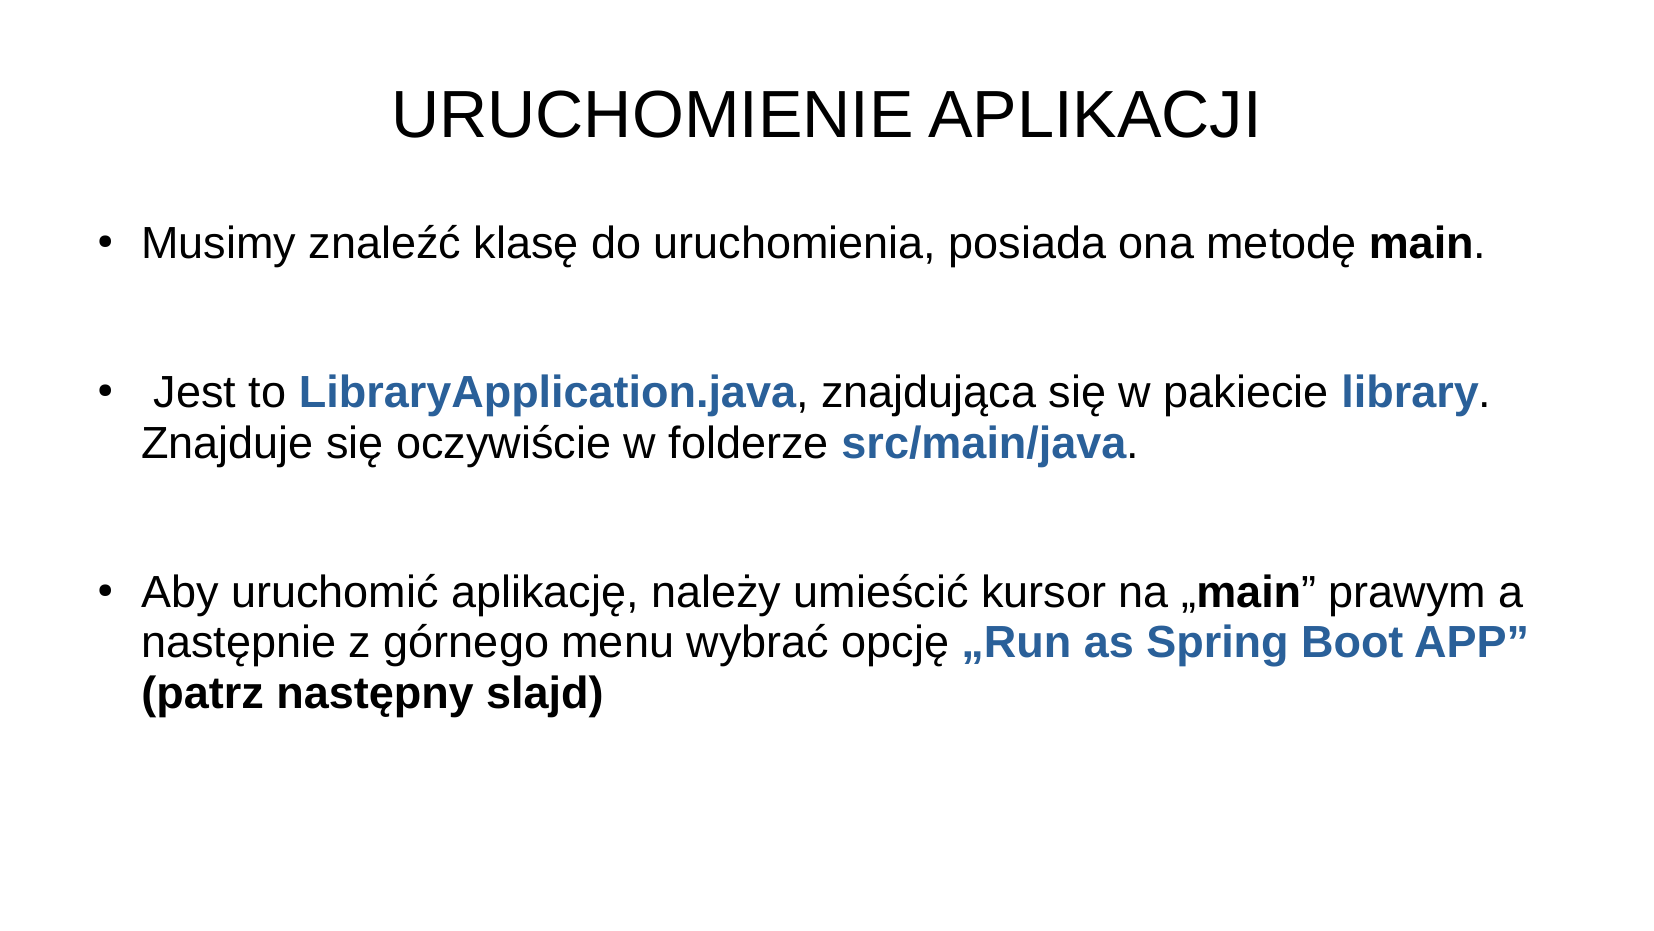

# URUCHOMIENIE APLIKACJI
Musimy znaleźć klasę do uruchomienia, posiada ona metodę main.
 Jest to LibraryApplication.java, znajdująca się w pakiecie library. Znajduje się oczywiście w folderze src/main/java.
Aby uruchomić aplikację, należy umieścić kursor na „main” prawym a następnie z górnego menu wybrać opcję „Run as Spring Boot APP”
(patrz następny slajd)